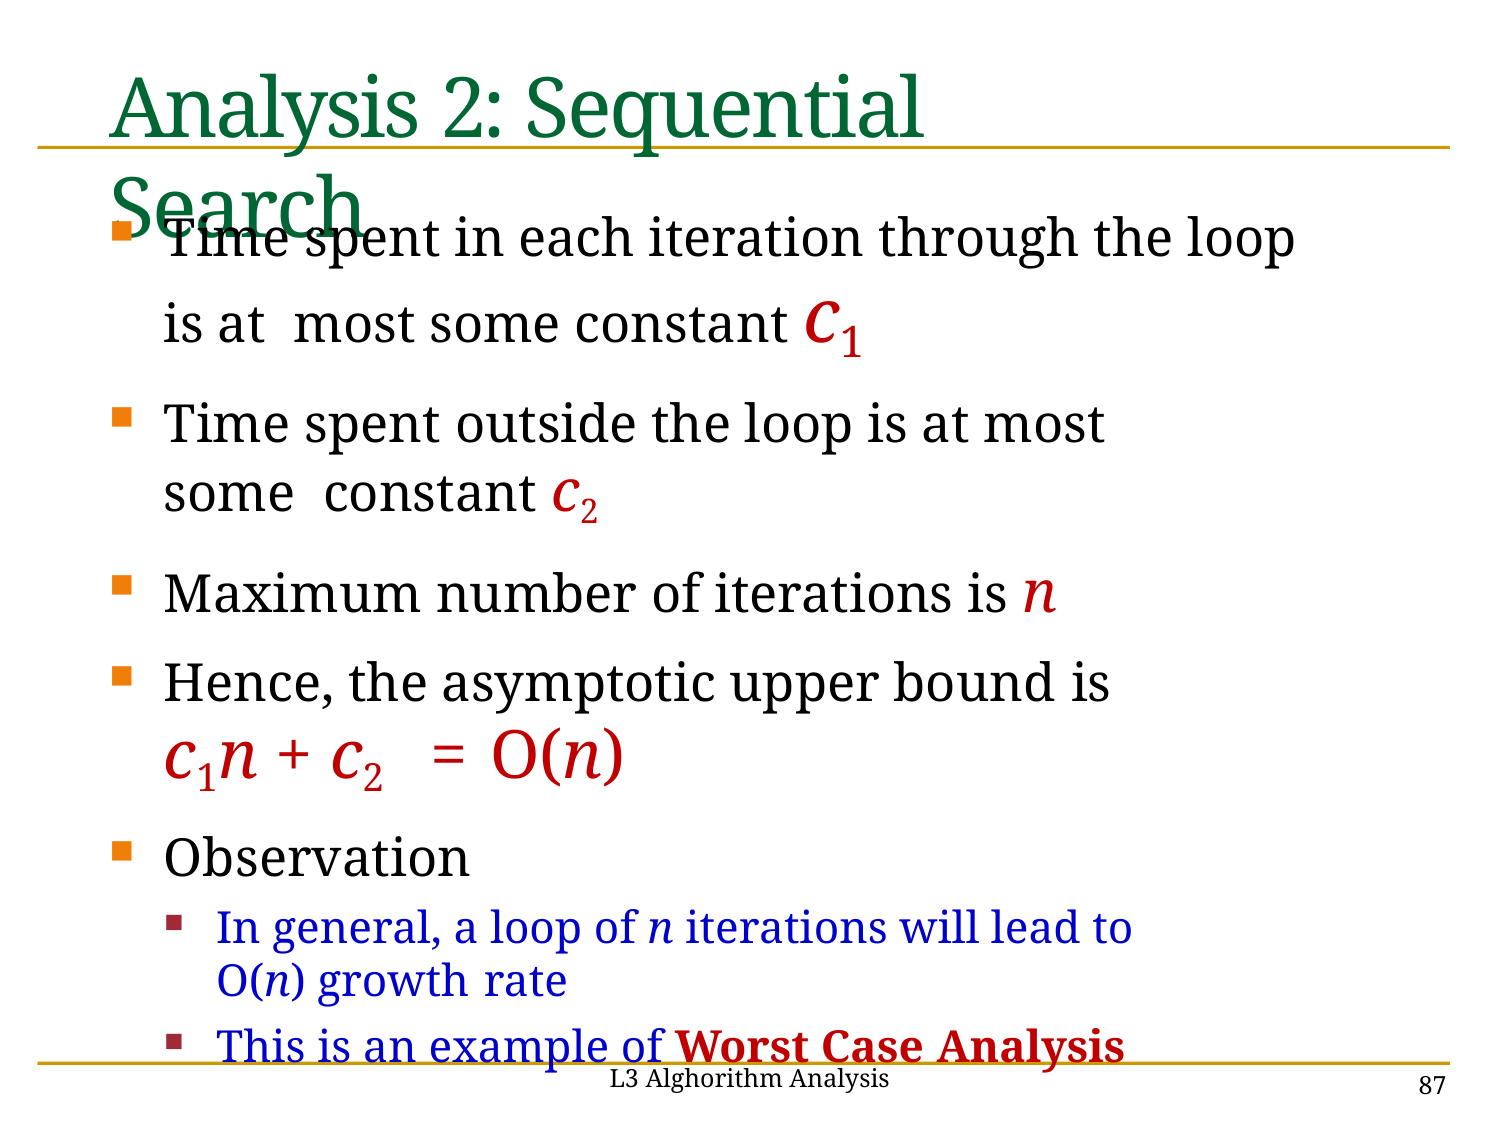

# Analysis 2: Sequential Search
Time spent in each iteration through the loop is at most some constant c1
Time spent outside the loop is at most some constant c2
Maximum number of iterations is n
Hence, the asymptotic upper bound is
c1n + c2	=	O(n)
Observation
In general, a loop of n iterations will lead to O(n) growth rate
This is an example of Worst Case Analysis
L3 Alghorithm Analysis